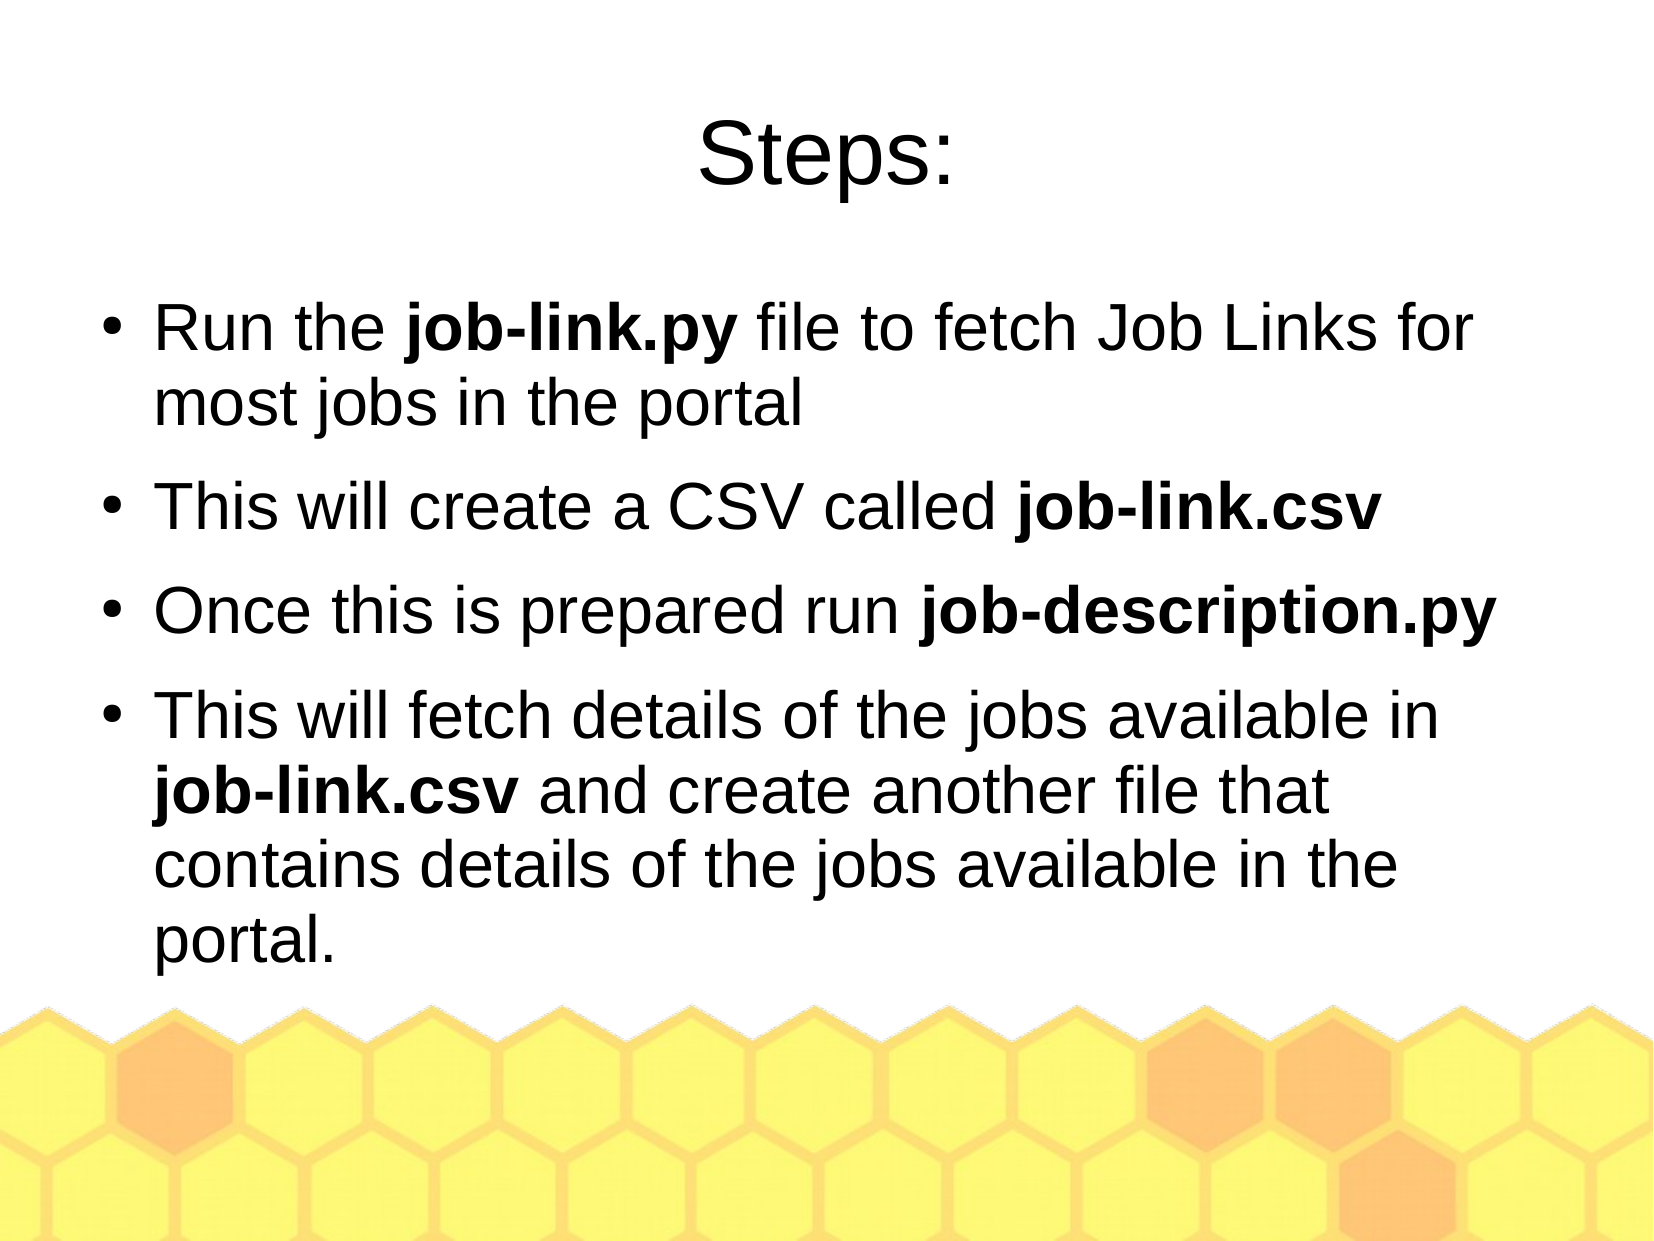

# Steps:
Run the job-link.py file to fetch Job Links for most jobs in the portal
This will create a CSV called job-link.csv
Once this is prepared run job-description.py
This will fetch details of the jobs available in job-link.csv and create another file that contains details of the jobs available in the portal.